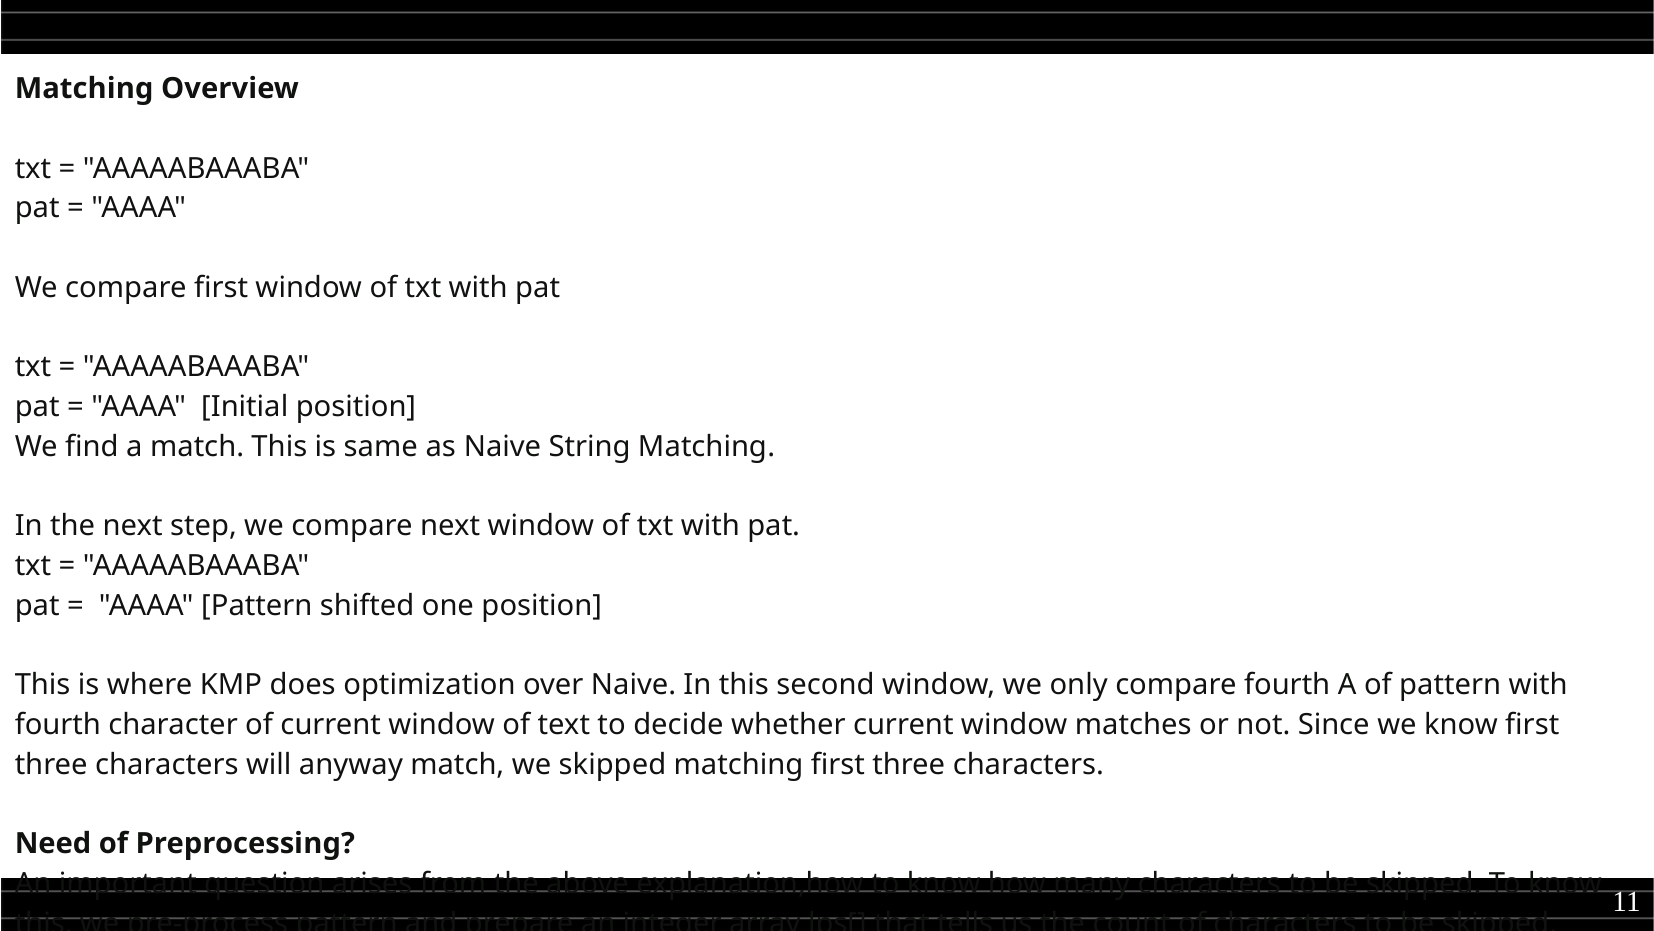

Matching Overview
txt = "AAAAABAAABA"
pat = "AAAA"
We compare first window of txt with pat
txt = "AAAAABAAABA"
pat = "AAAA" [Initial position]
We find a match. This is same as Naive String Matching.
In the next step, we compare next window of txt with pat.
txt = "AAAAABAAABA"
pat = "AAAA" [Pattern shifted one position]
This is where KMP does optimization over Naive. In this second window, we only compare fourth A of pattern with fourth character of current window of text to decide whether current window matches or not. Since we know first three characters will anyway match, we skipped matching first three characters.
Need of Preprocessing?
An important question arises from the above explanation,how to know how many characters to be skipped. To know this, we pre-process pattern and prepare an integer array lps[] that tells us the count of characters to be skipped.